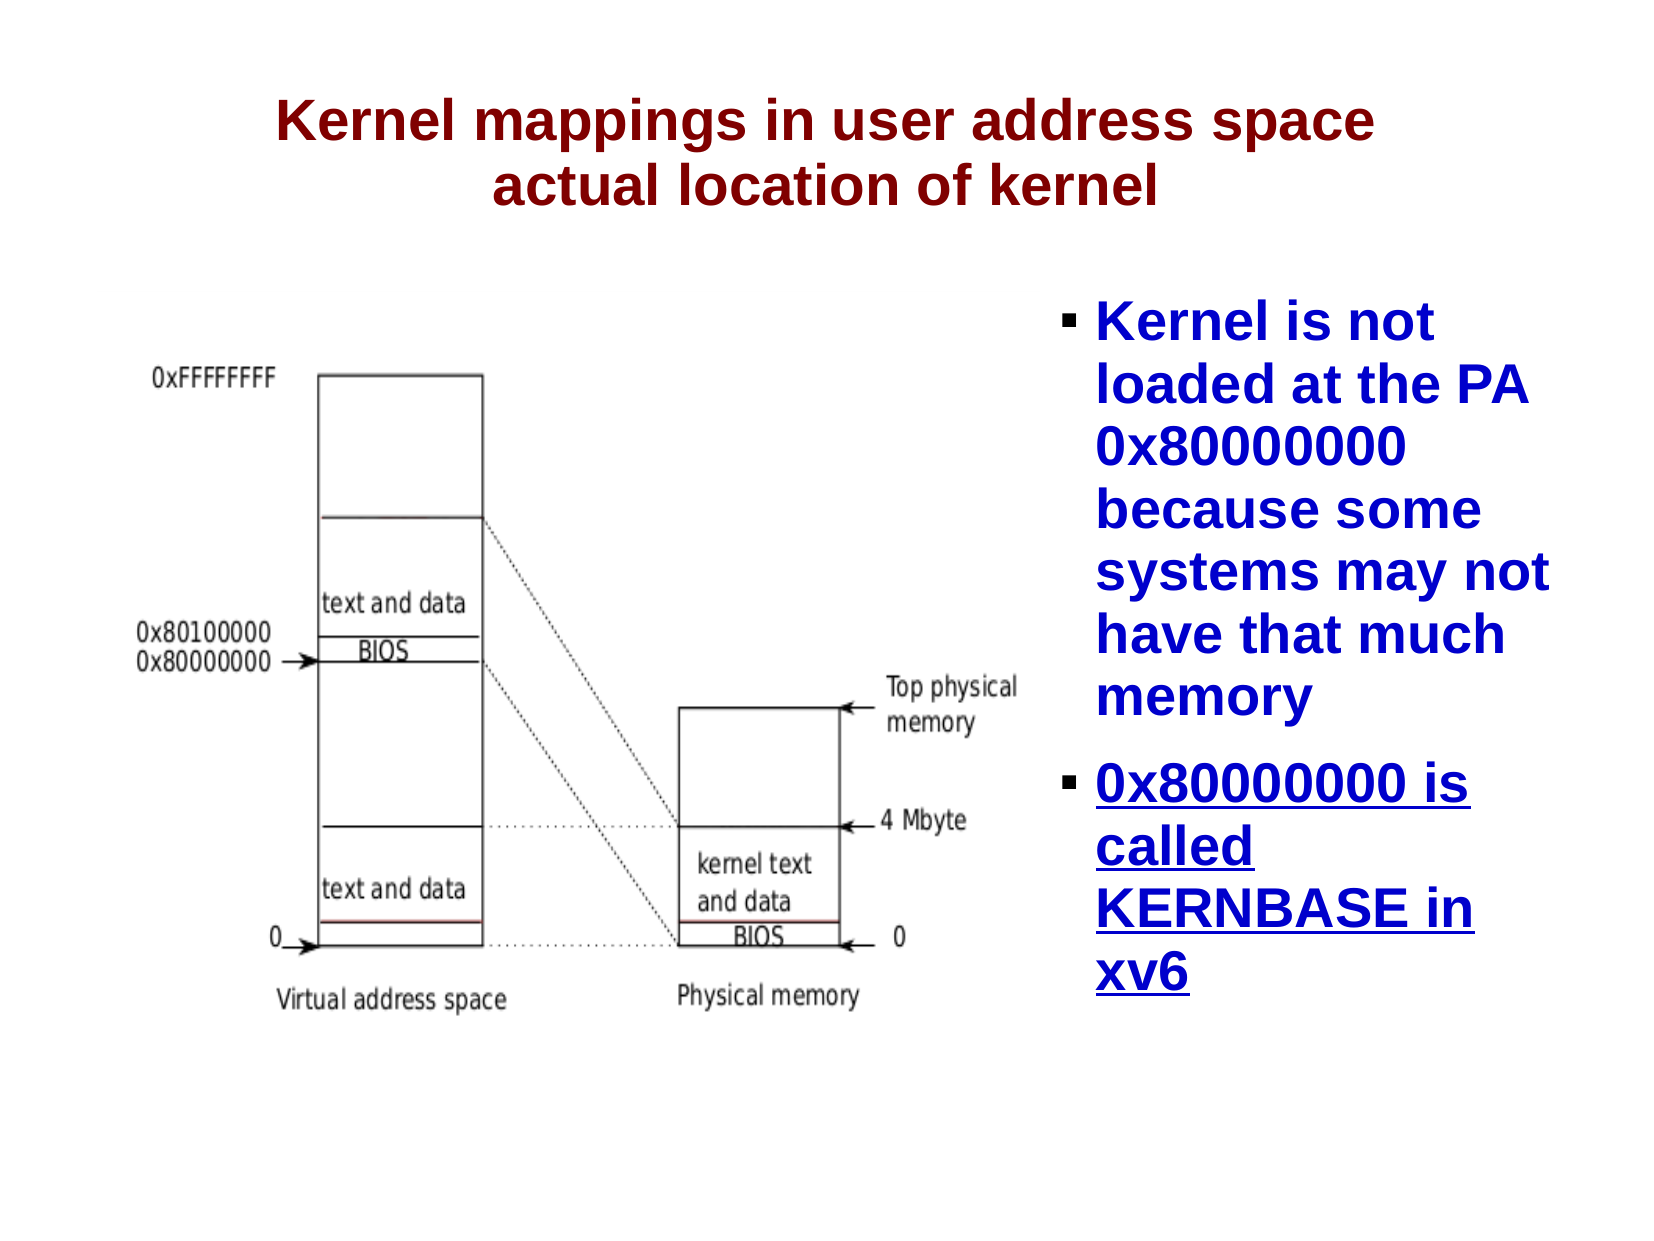

# Kernel mappings in user address space actual location of kernel
Kernel is not loaded at the PA 0x80000000 because some systems may not have that much memory
0x80000000 is called KERNBASE in xv6